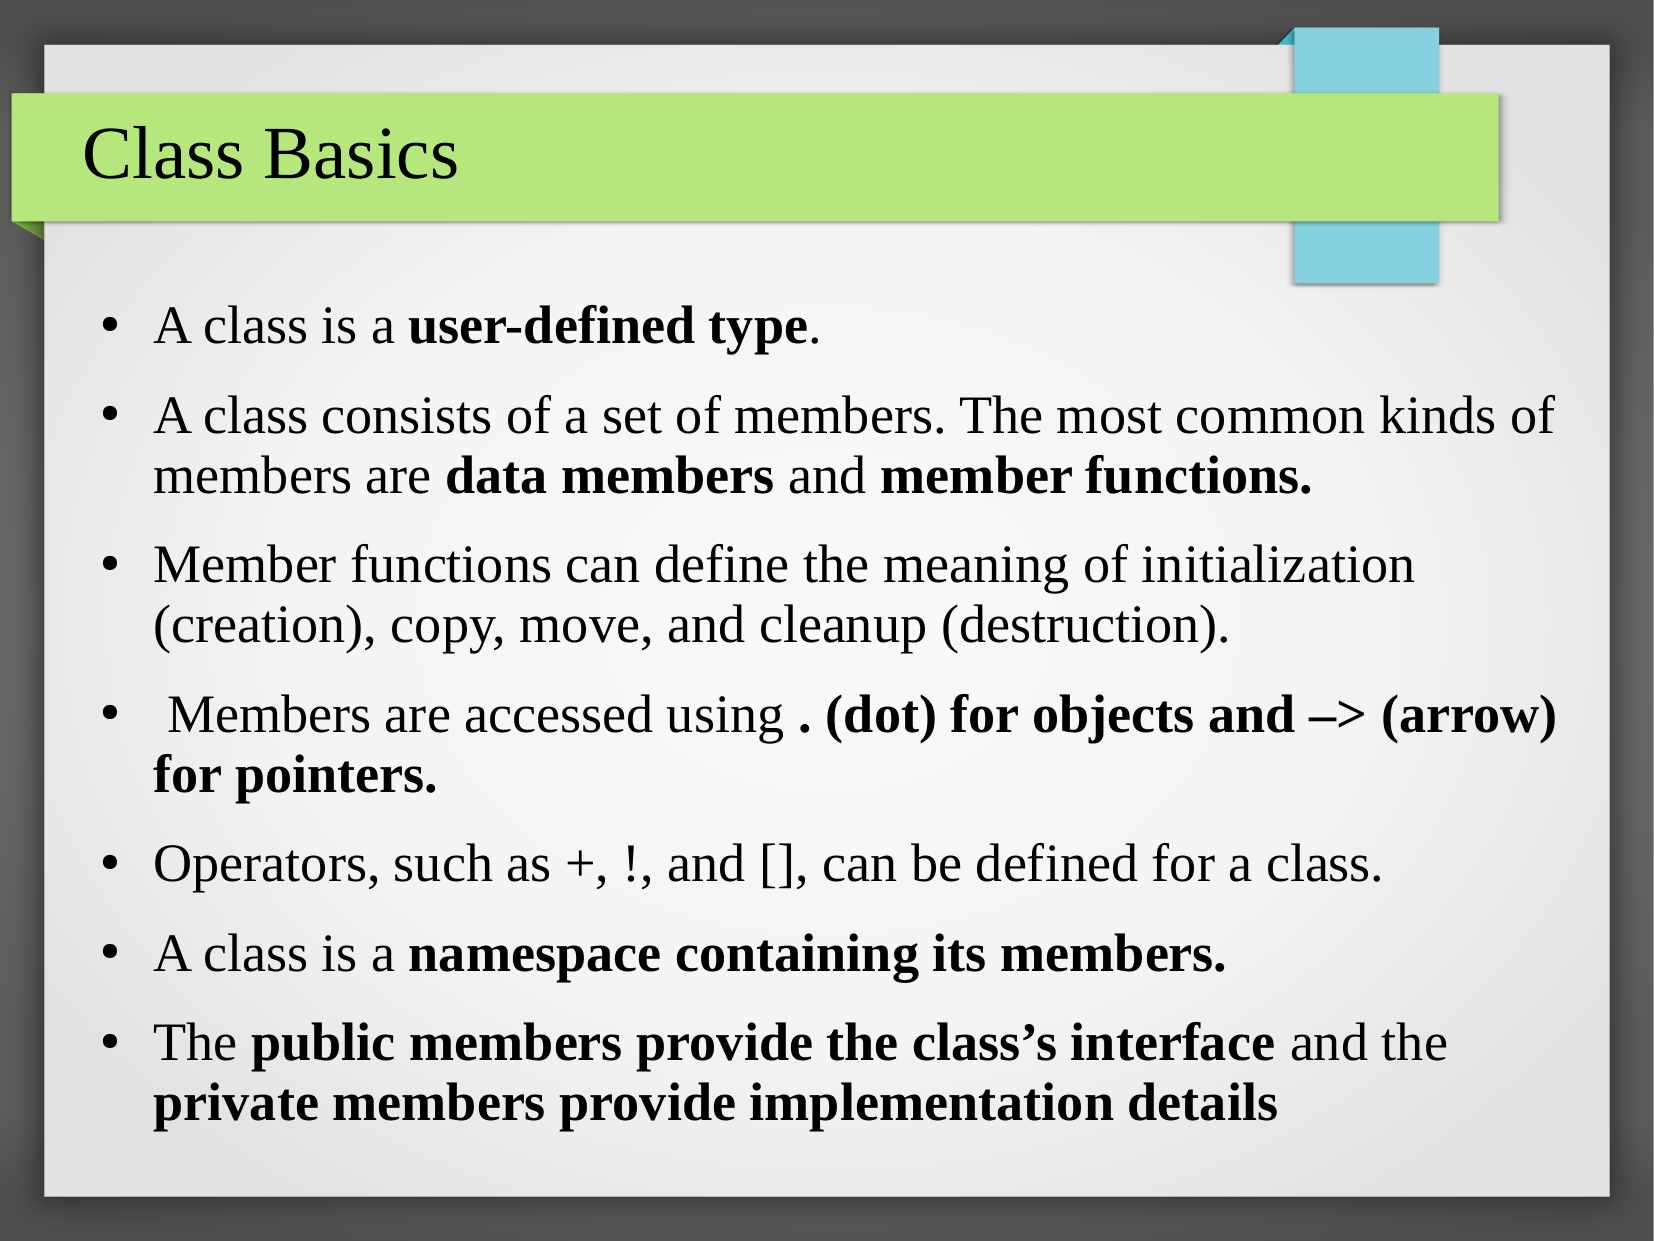

# Class Basics
A class is a user-defined type.
A class consists of a set of members. The most common kinds of members are data members and member functions.
Member functions can define the meaning of initialization (creation), copy, move, and cleanup (destruction).
 Members are accessed using . (dot) for objects and –> (arrow) for pointers.
Operators, such as +, !, and [], can be defined for a class.
A class is a namespace containing its members.
The public members provide the class’s interface and the private members provide implementation details